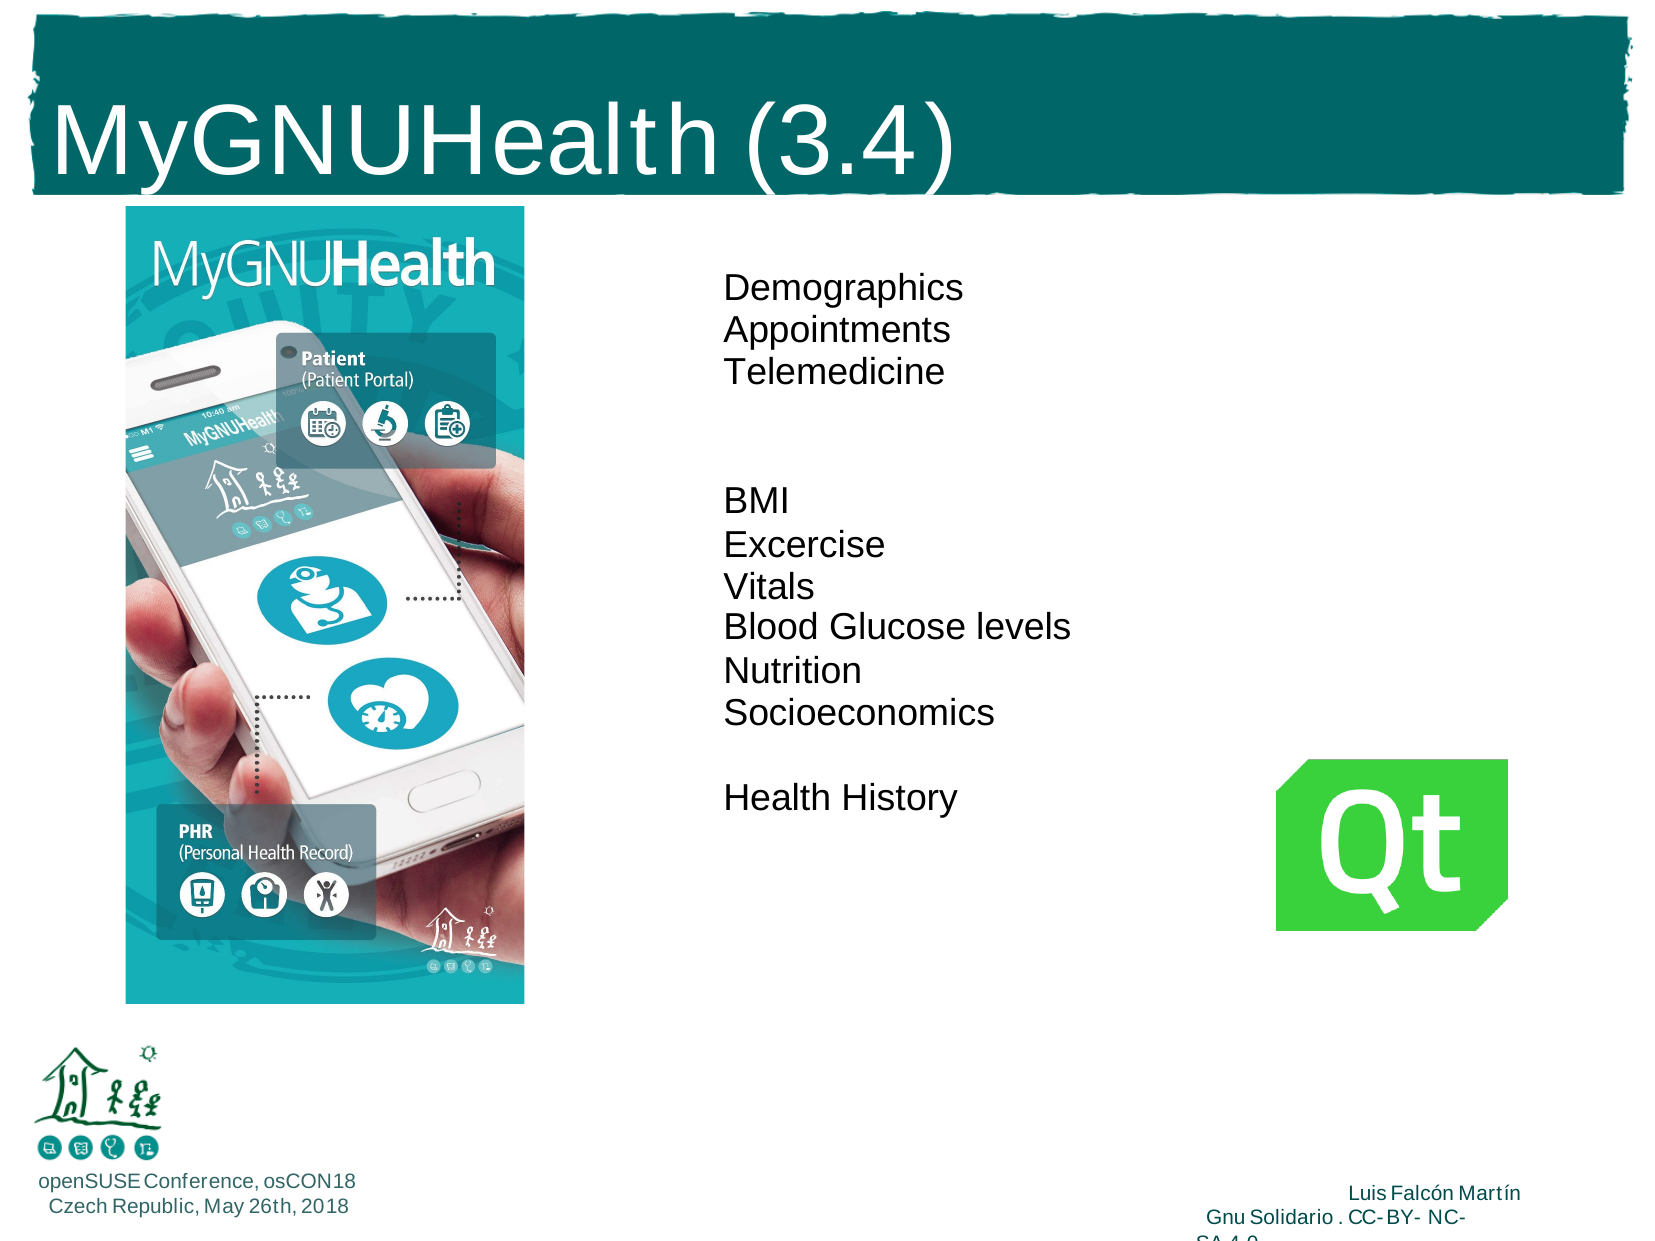

# MyGNUHealth(3.4)
Demographics Appointments Telemedicine
BMI
Excercise Vitals
Blood Glucose levels
Nutrition Socioeconomics
Health History
openSUSEConference,osCON18 CzechRepublic,May26th,2018
LuisFalcónMartín GnuSolidario.CC-BY-NC-SA4.0